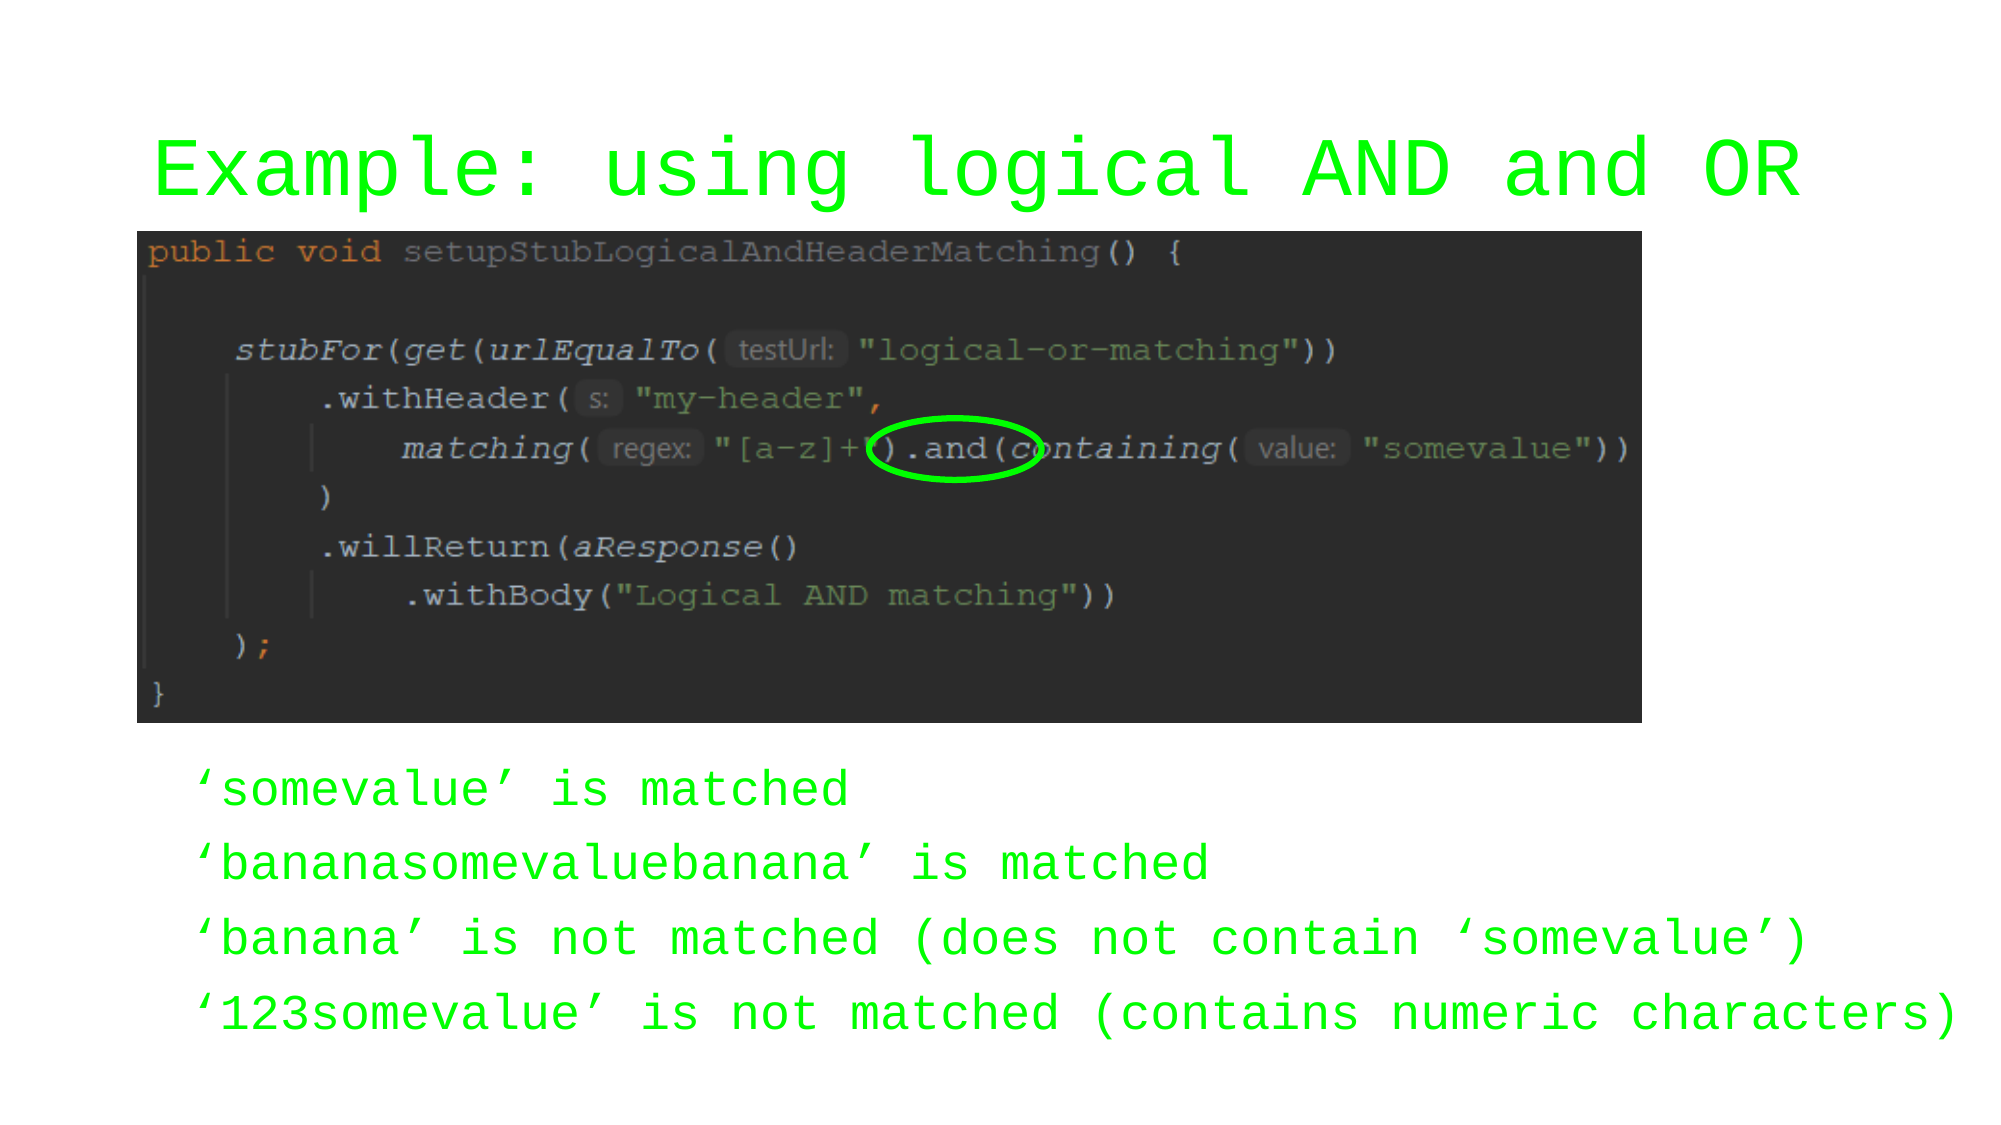

# Example: using logical AND and OR
‘somevalue’ is matched
‘bananasomevaluebanana’ is matched
‘banana’ is not matched (does not contain ‘somevalue’)
‘123somevalue’ is not matched (contains numeric characters)